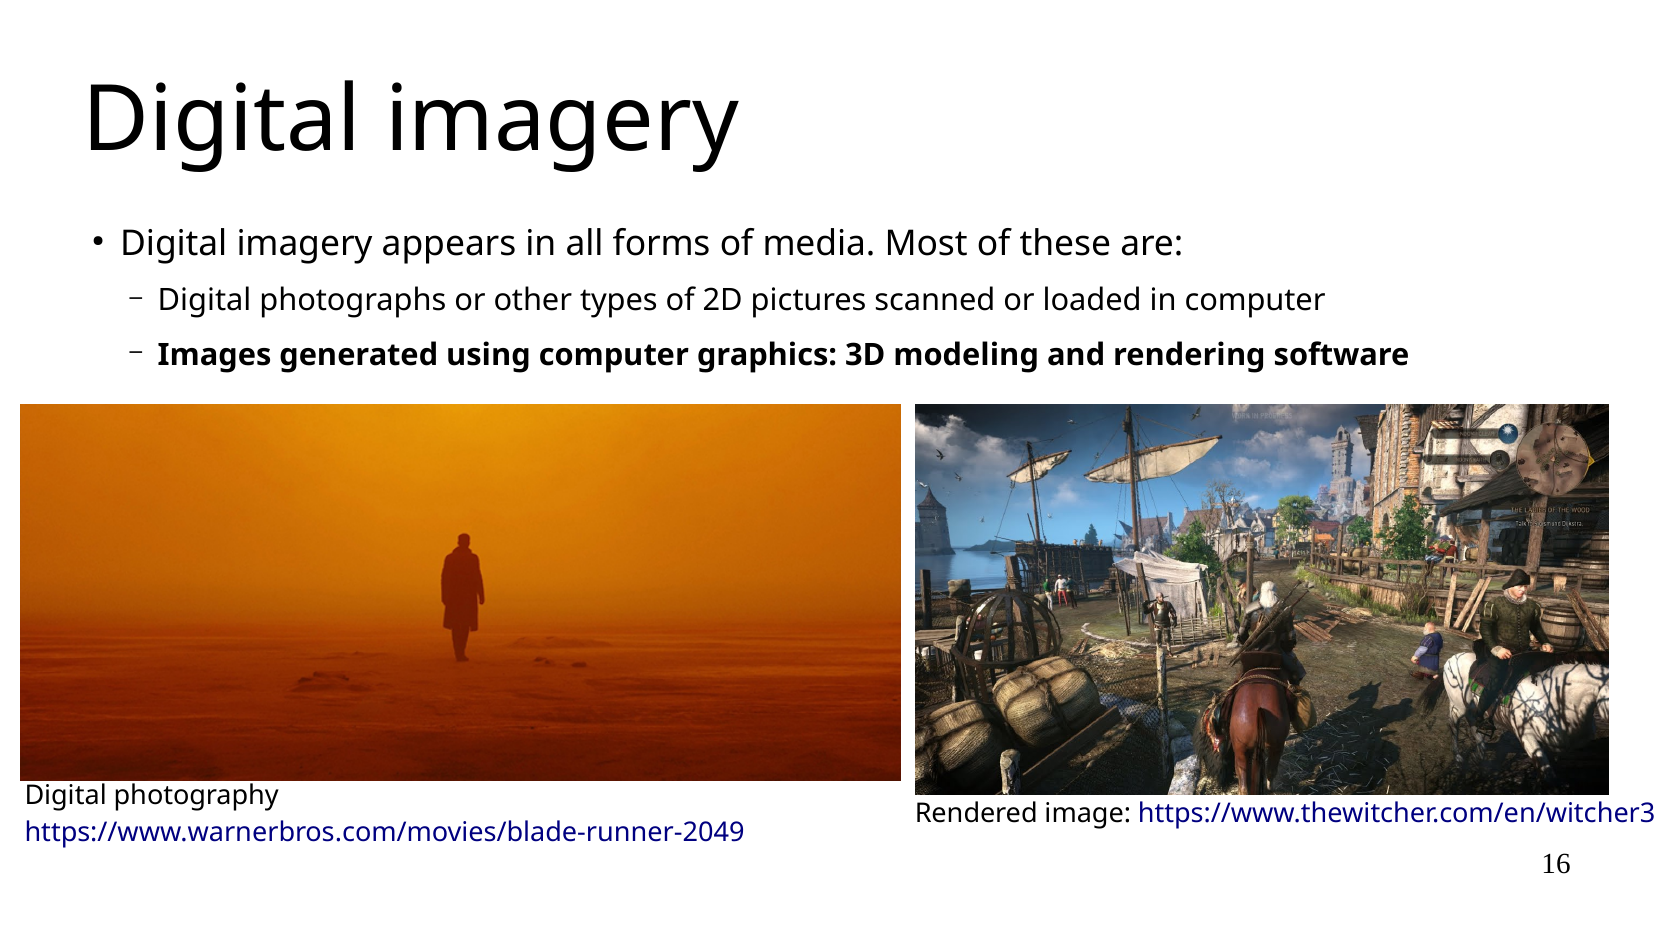

# Digital imagery
Digital imagery appears in all forms of media. Most of these are:
Digital photographs or other types of 2D pictures scanned or loaded in computer
Images generated using computer graphics: 3D modeling and rendering software
Digital photography https://www.warnerbros.com/movies/blade-runner-2049
Rendered image: https://www.thewitcher.com/en/witcher3
16